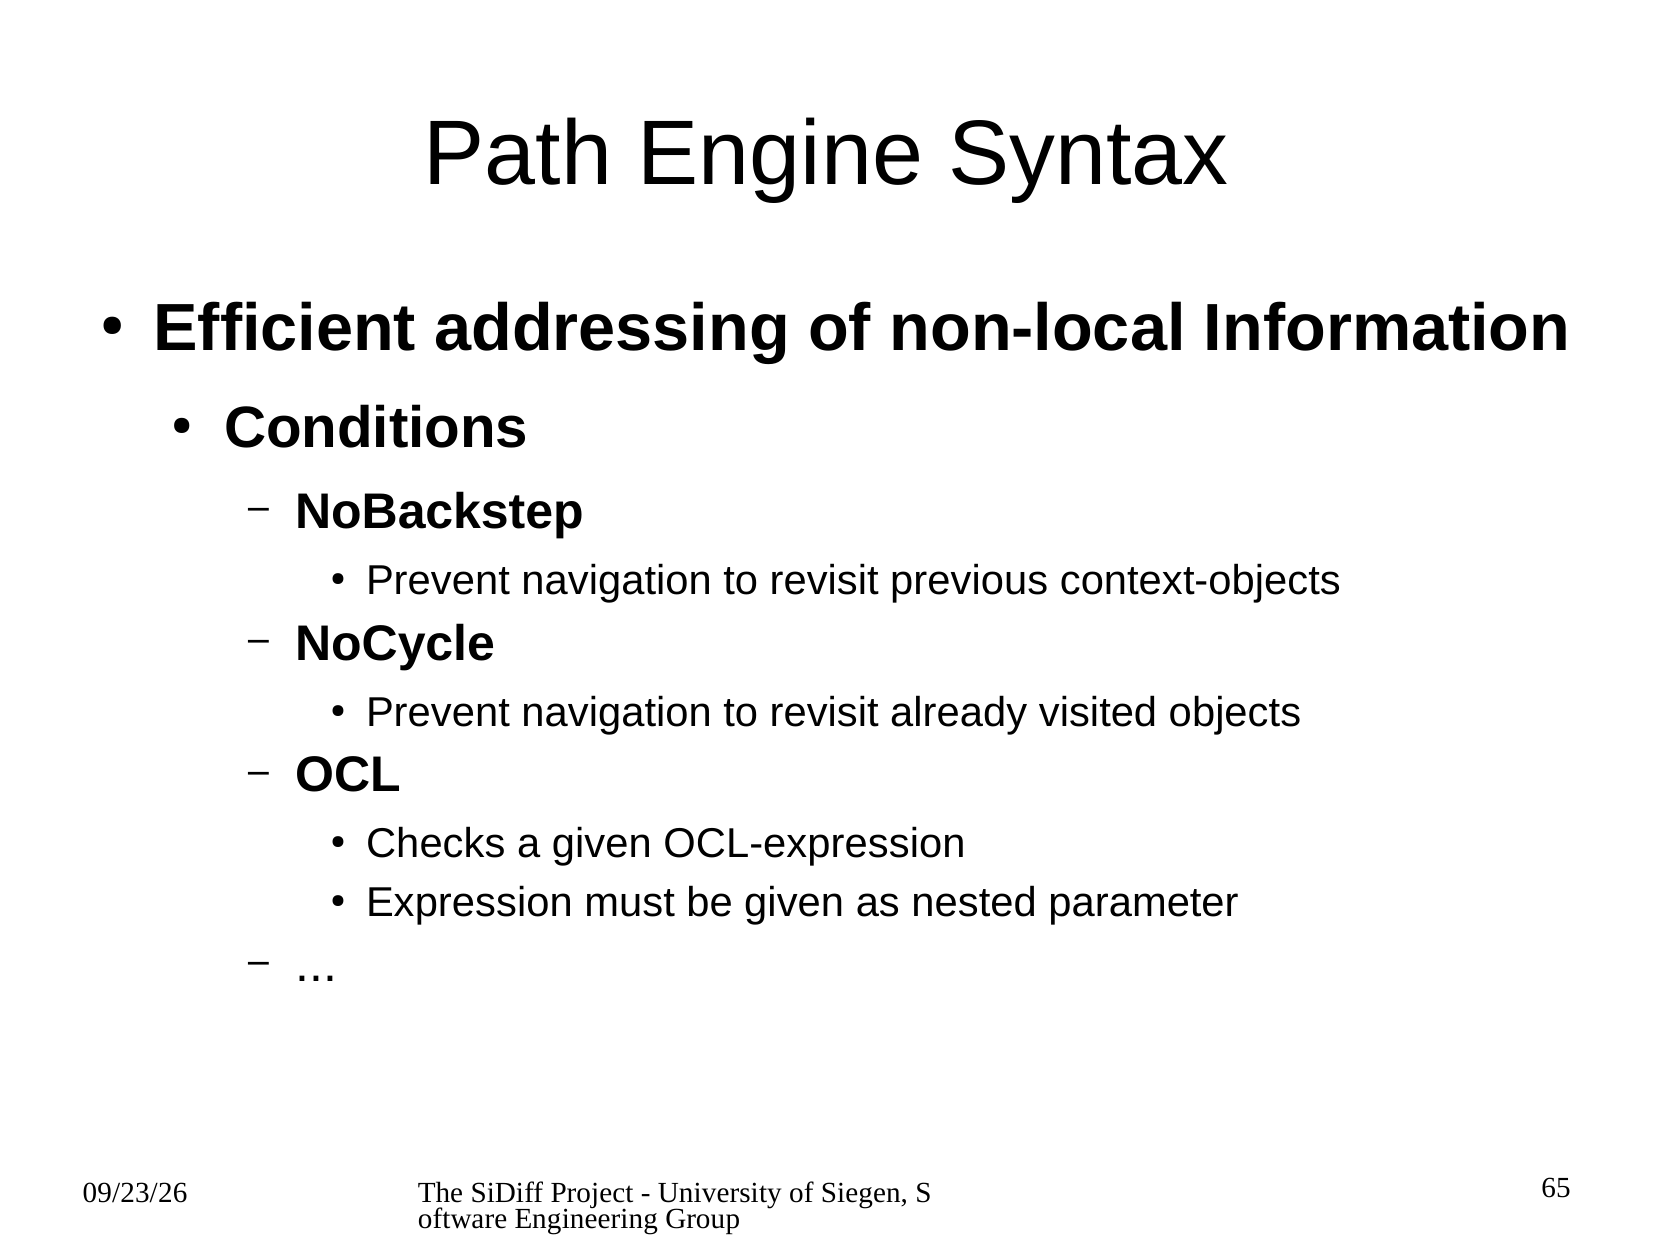

# Path Engine Syntax
Efficient addressing of non-local Information
Conditions
NoBackstep
Prevent navigation to revisit previous context-objects
NoCycle
Prevent navigation to revisit already visited objects
OCL
Checks a given OCL-expression
Expression must be given as nested parameter
...
65
The SiDiff Project - University of Siegen, Software Engineering Group